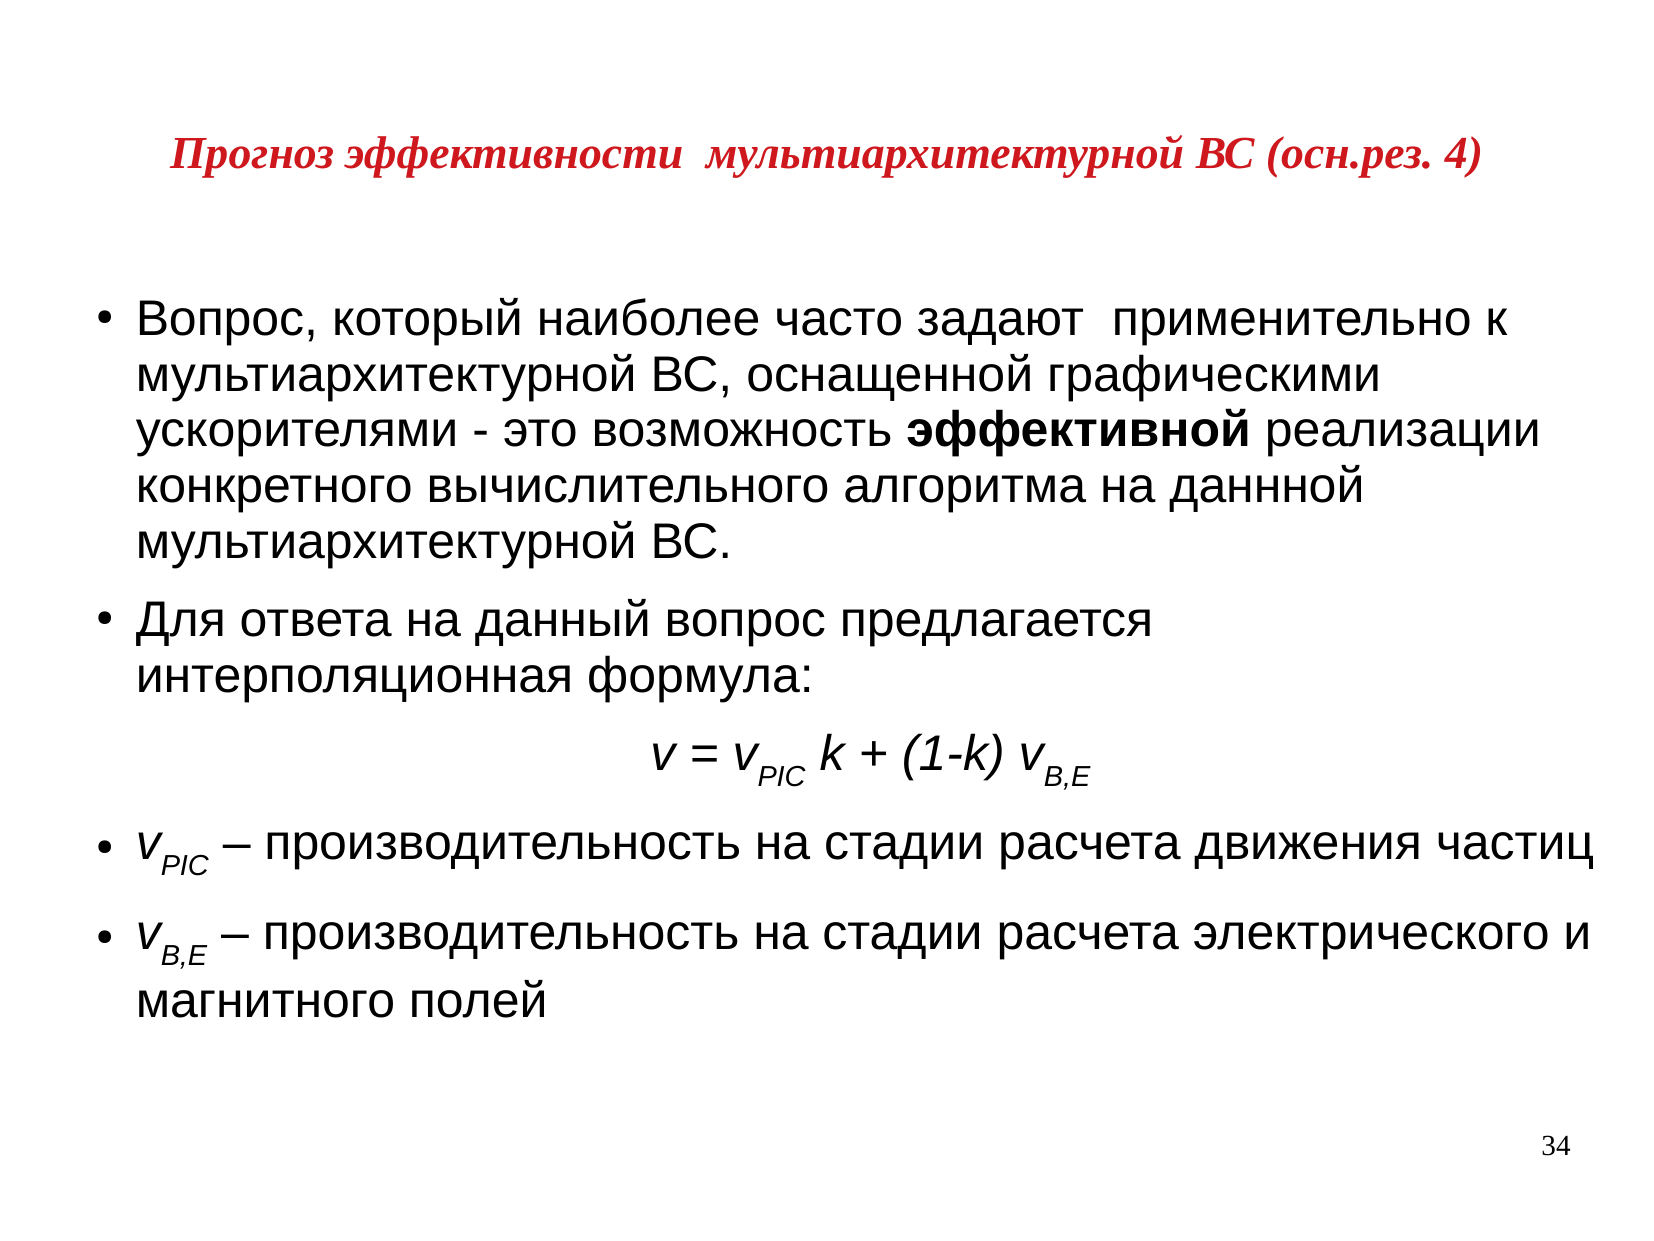

# Прогноз эффективности мультиархитектурной ВС (осн.рез. 4)
Вопрос, который наиболее часто задают применительно к мультиархитектурной ВС, оснащенной графическими ускорителями - это возможность эффективной реализации конкретного вычислительного алгоритма на даннной мультиархитектурной ВС.
Для ответа на данный вопрос предлагается интерполяционная формула:
v = vPIC k + (1-k) vB,E
vPIC – производительность на стадии расчета движения частиц
vB,E – производительность на стадии расчета электрического и магнитного полей
34